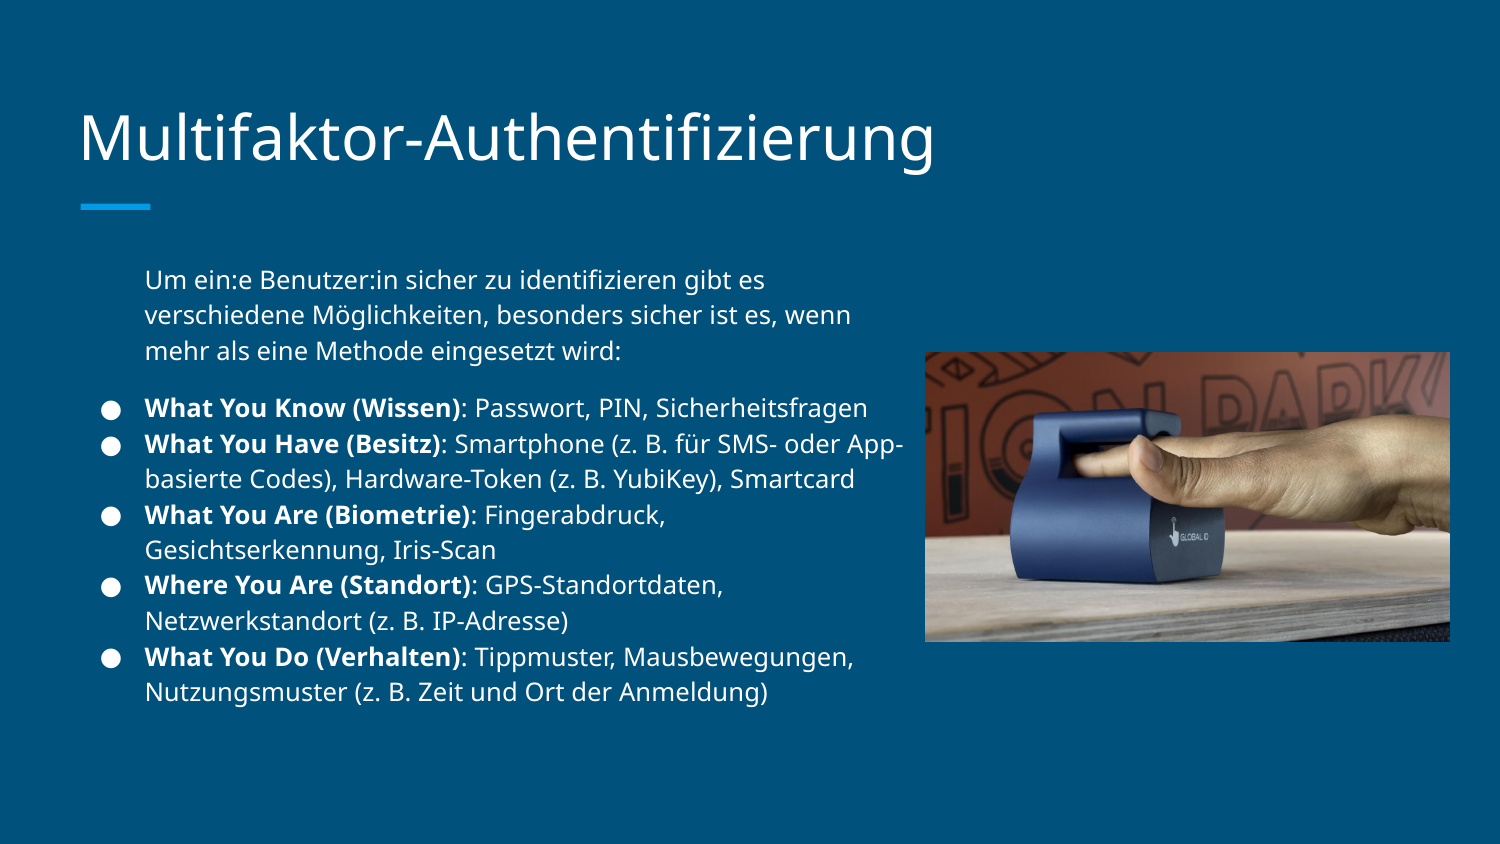

# Multifaktor-Authentifizierung
Um ein:e Benutzer:in sicher zu identifizieren gibt es verschiedene Möglichkeiten, besonders sicher ist es, wenn mehr als eine Methode eingesetzt wird:
What You Know (Wissen): Passwort, PIN, Sicherheitsfragen
What You Have (Besitz): Smartphone (z. B. für SMS- oder App-basierte Codes), Hardware-Token (z. B. YubiKey), Smartcard
What You Are (Biometrie): Fingerabdruck, Gesichtserkennung, Iris-Scan
Where You Are (Standort): GPS-Standortdaten, Netzwerkstandort (z. B. IP-Adresse)
What You Do (Verhalten): Tippmuster, Mausbewegungen, Nutzungsmuster (z. B. Zeit und Ort der Anmeldung)